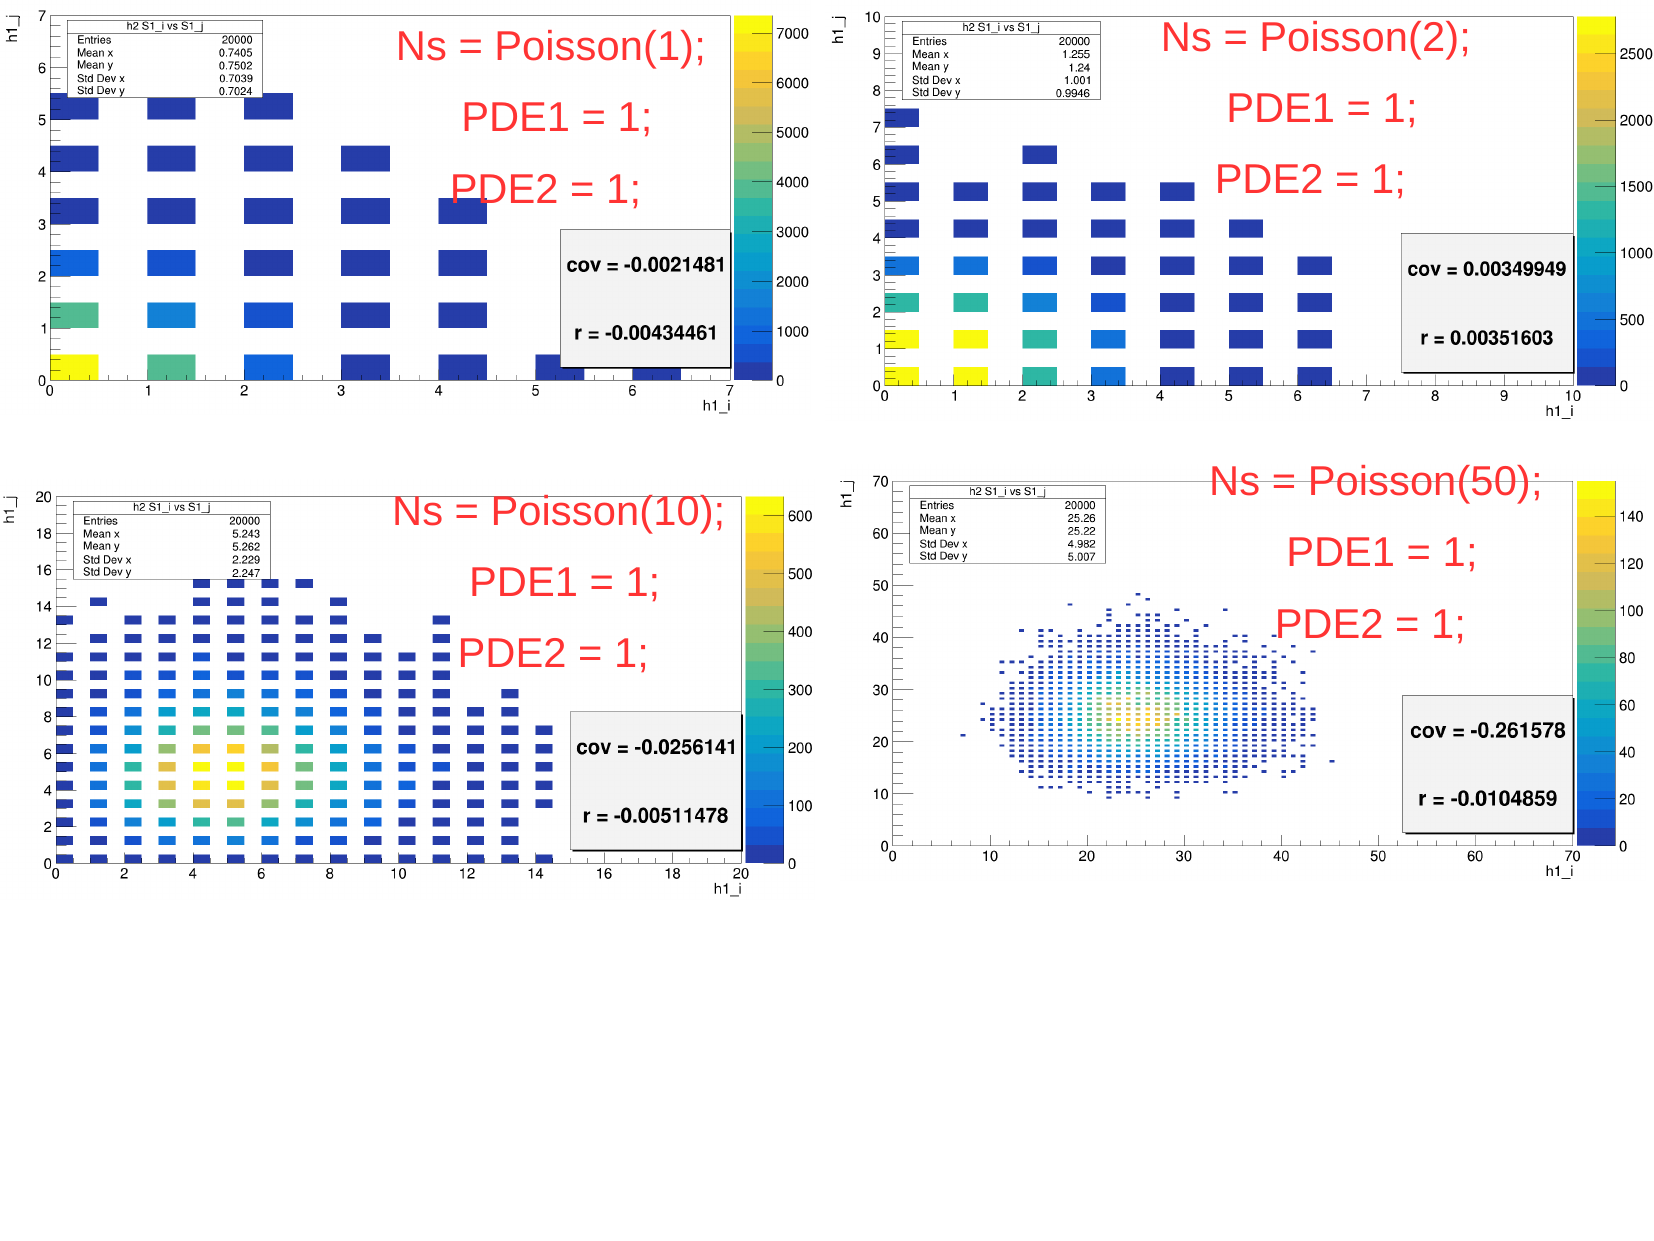

Ns = Poisson(2);
 PDE1 = 1;
PDE2 = 1;
Ns = Poisson(1);
 PDE1 = 1;
PDE2 = 1;
Ns = Poisson(50);
 PDE1 = 1;
PDE2 = 1;
Ns = Poisson(10);
 PDE1 = 1;
PDE2 = 1;